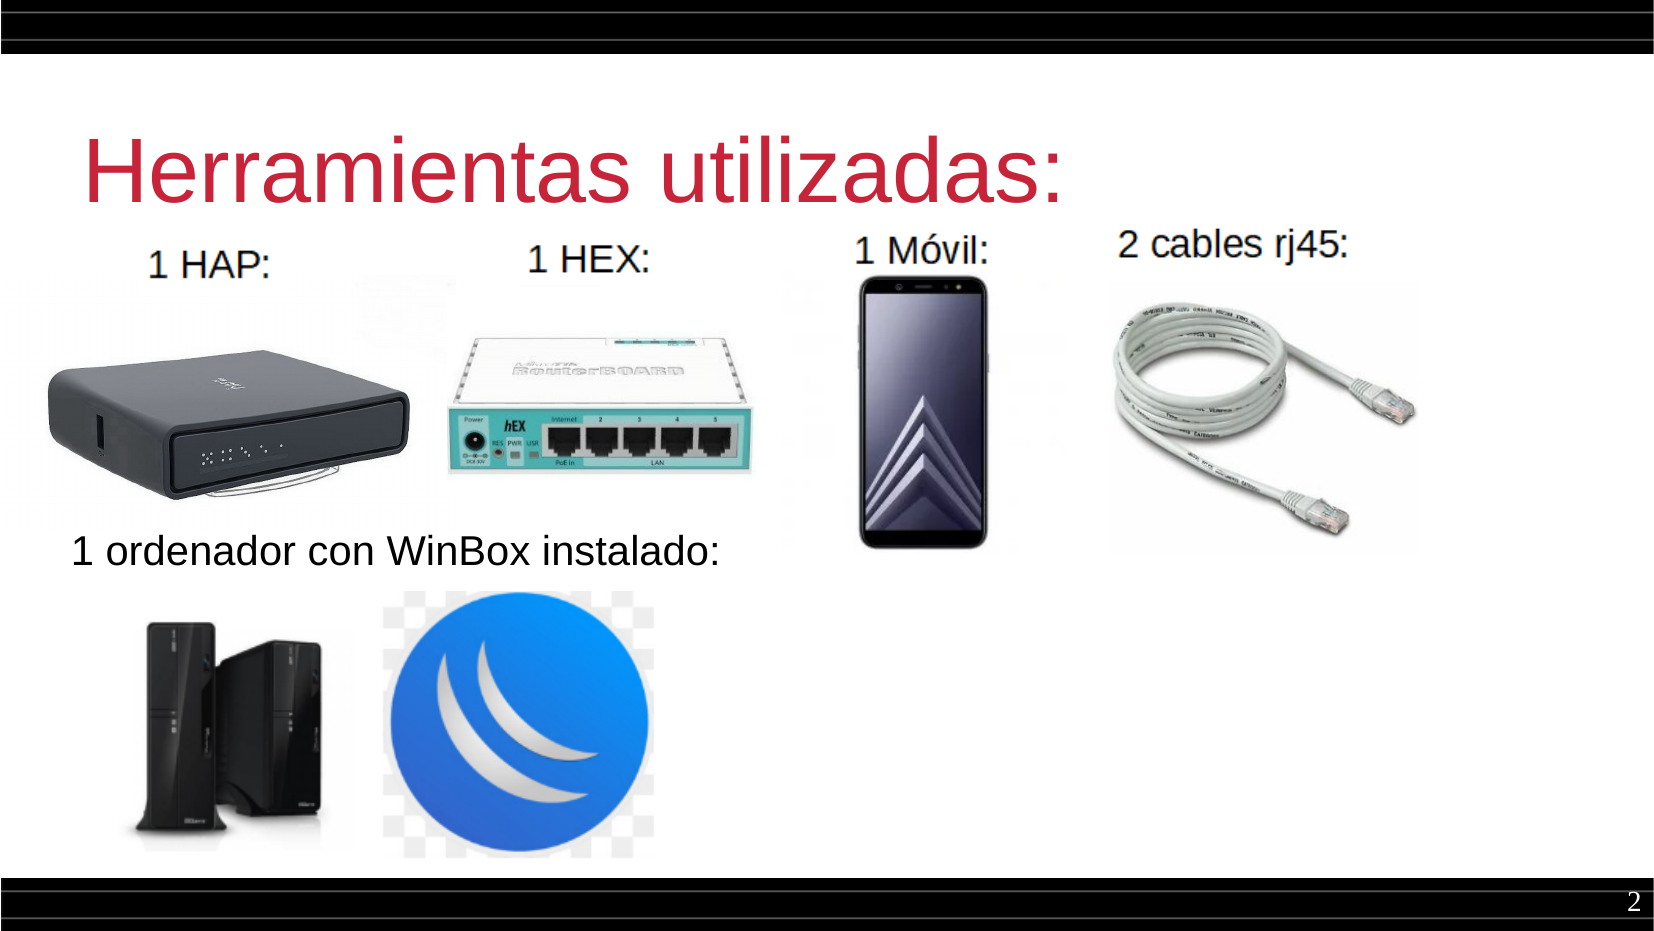

# Herramientas utilizadas:
1 ordenador con WinBox instalado: